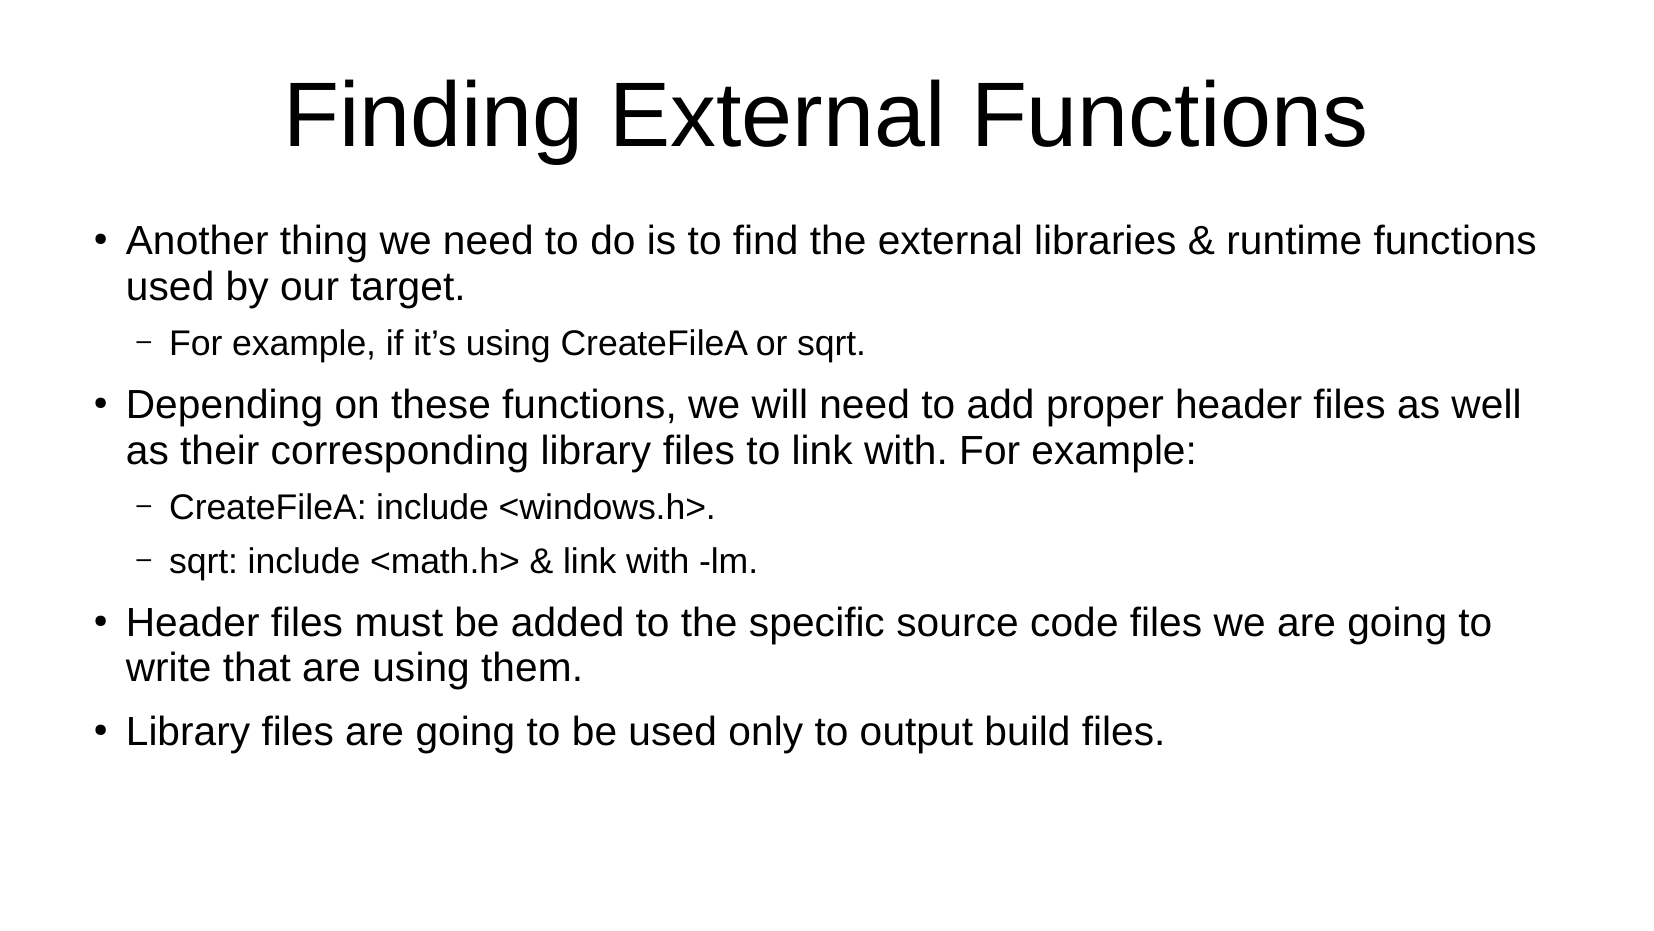

# Finding External Functions
Another thing we need to do is to find the external libraries & runtime functions used by our target.
For example, if it’s using CreateFileA or sqrt.
Depending on these functions, we will need to add proper header files as well as their corresponding library files to link with. For example:
CreateFileA: include <windows.h>.
sqrt: include <math.h> & link with -lm.
Header files must be added to the specific source code files we are going to write that are using them.
Library files are going to be used only to output build files.